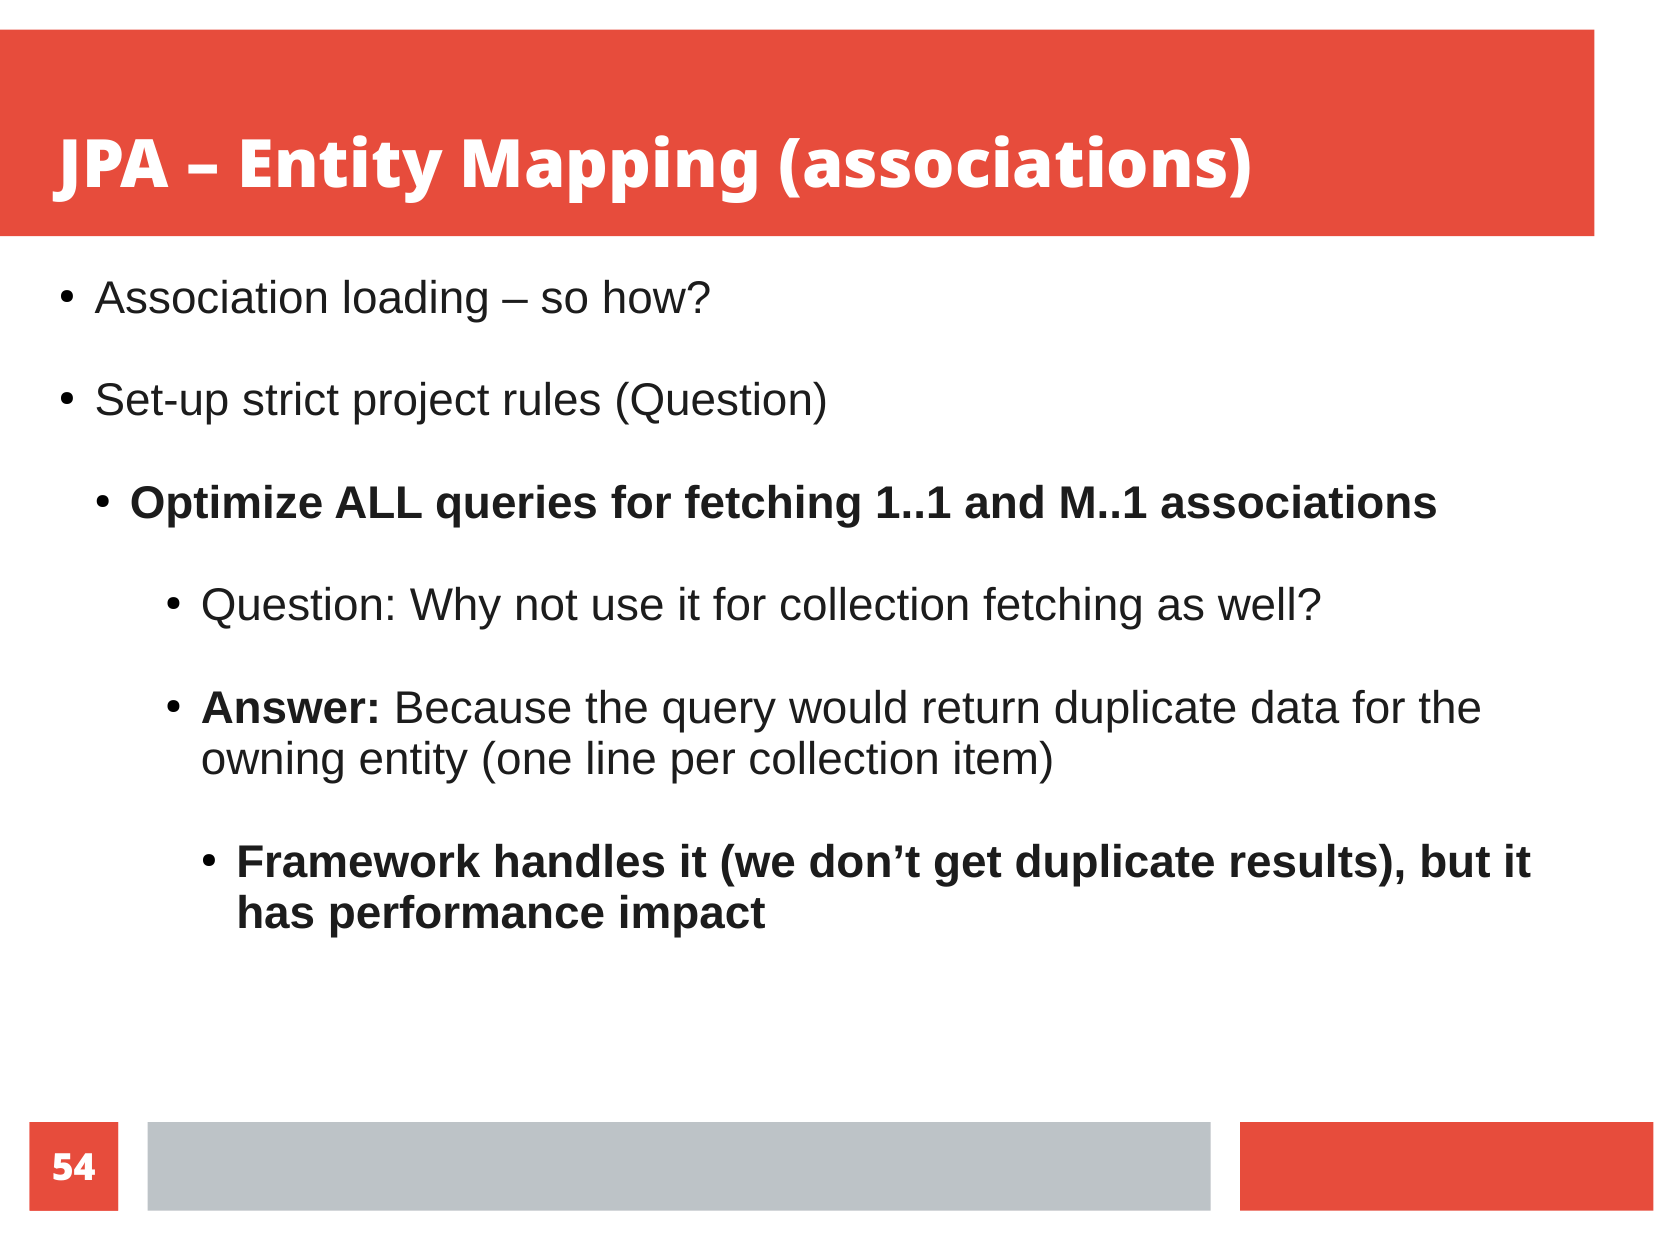

# JPA – Entity Mapping (associations)
Association loading – so how?
Set-up strict project rules (Question)
Optimize ALL queries for fetching 1..1 and M..1 associations
Question: Why not use it for collection fetching as well?
Answer: Because the query would return duplicate data for the owning entity (one line per collection item)
Framework handles it (we don’t get duplicate results), but it has performance impact
54